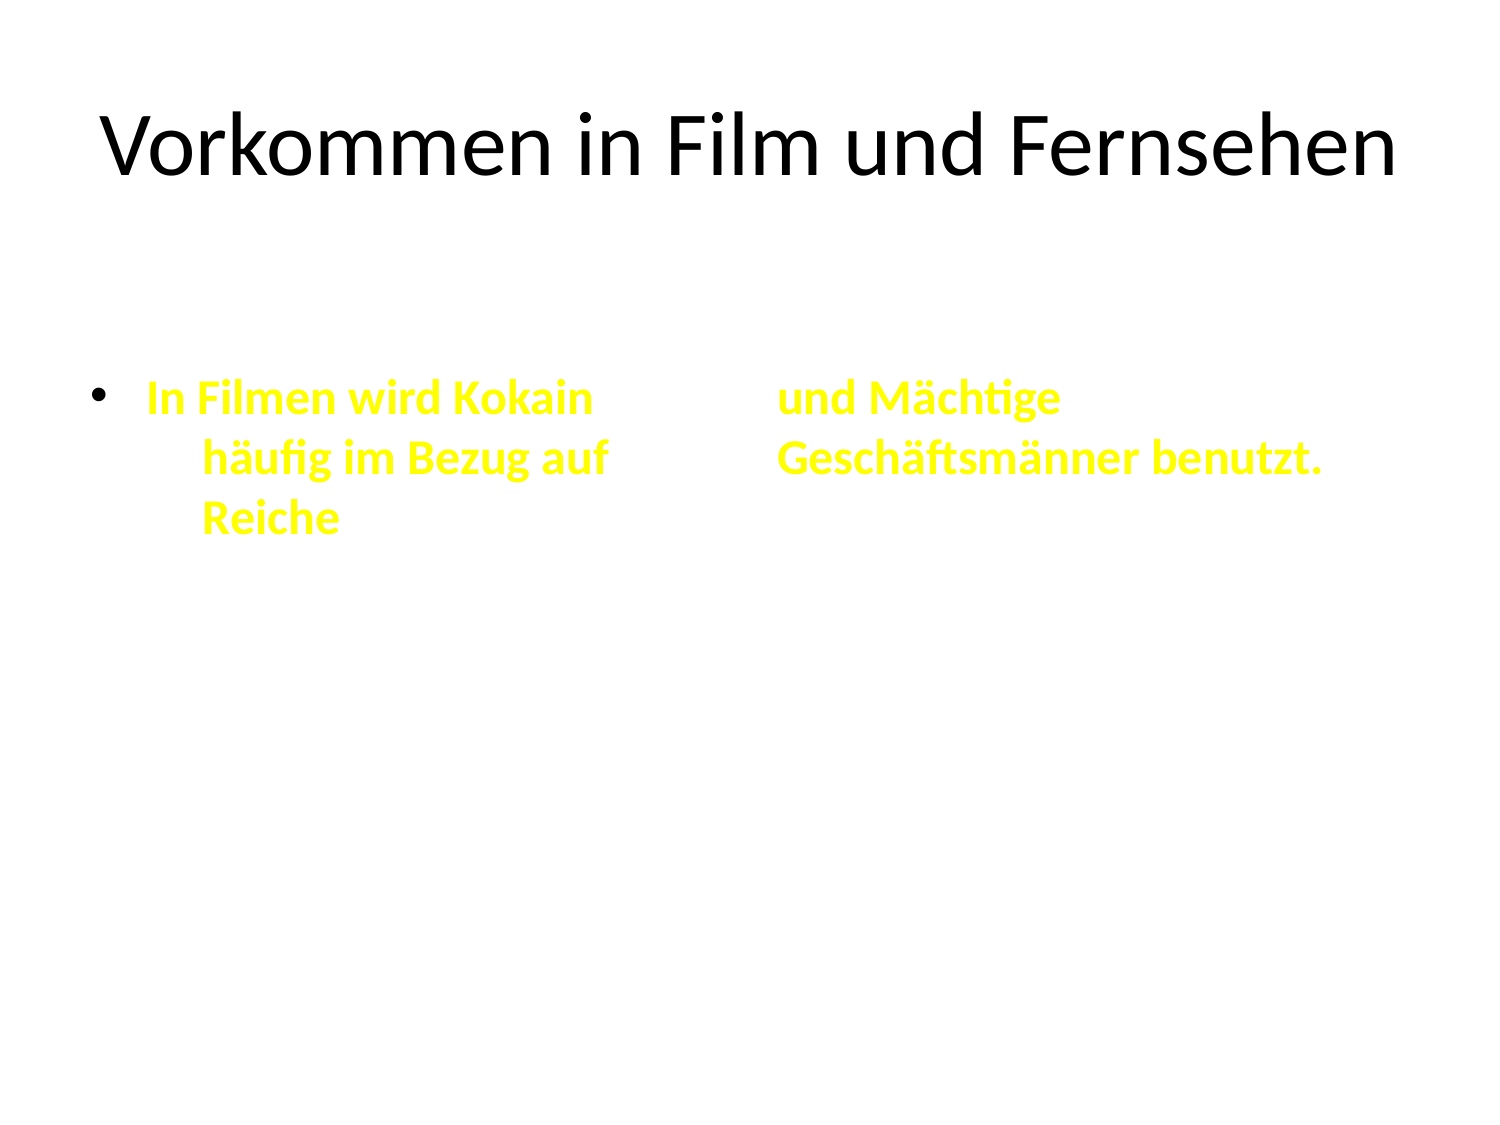

# Vorkommen in Film und Fernsehen
In Filmen wird Kokain häufig im Bezug auf Reiche
und Mächtige Geschäftsmänner benutzt.